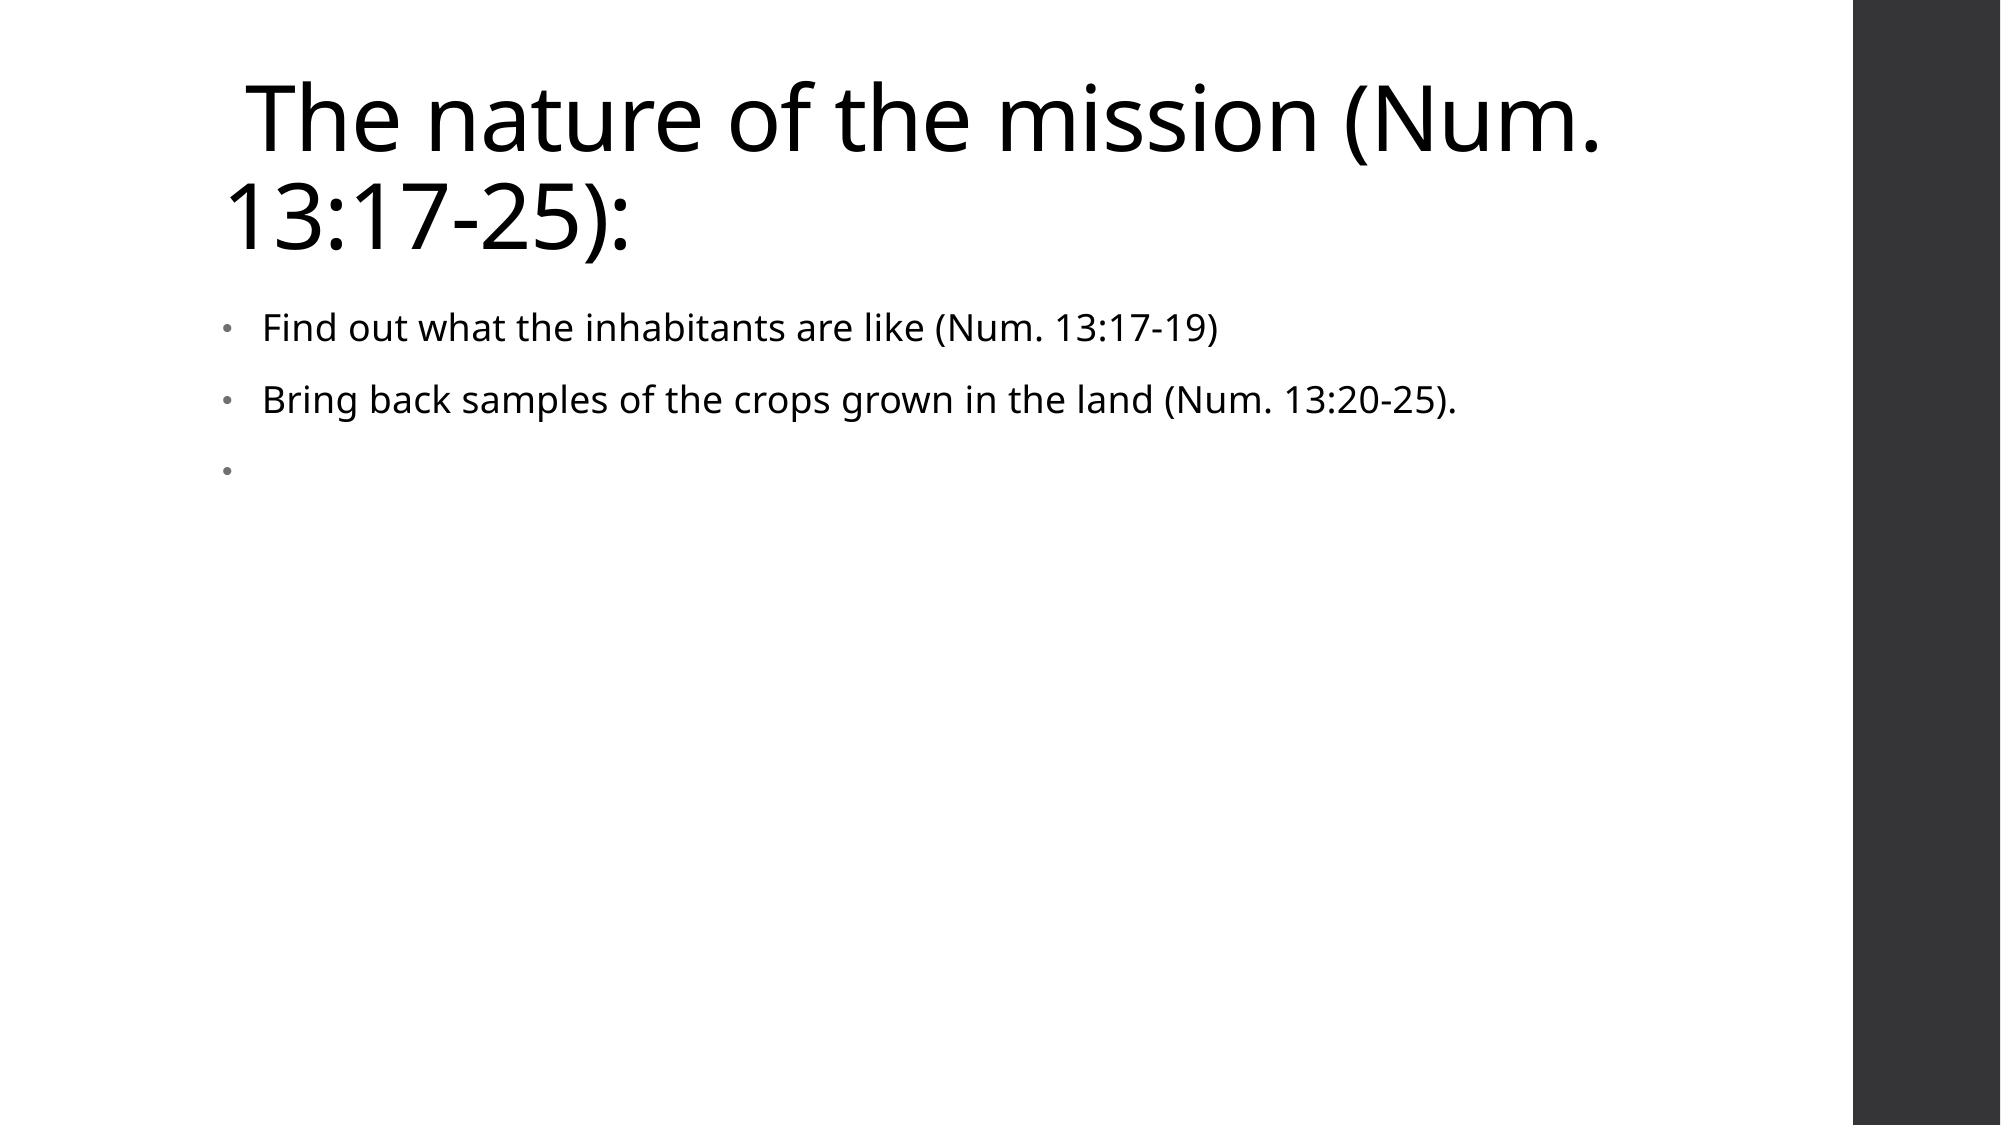

# The nature of the mission (Num. 13:17-25):
 Find out what the inhabitants are like (Num. 13:17-19)
 Bring back samples of the crops grown in the land (Num. 13:20-25).